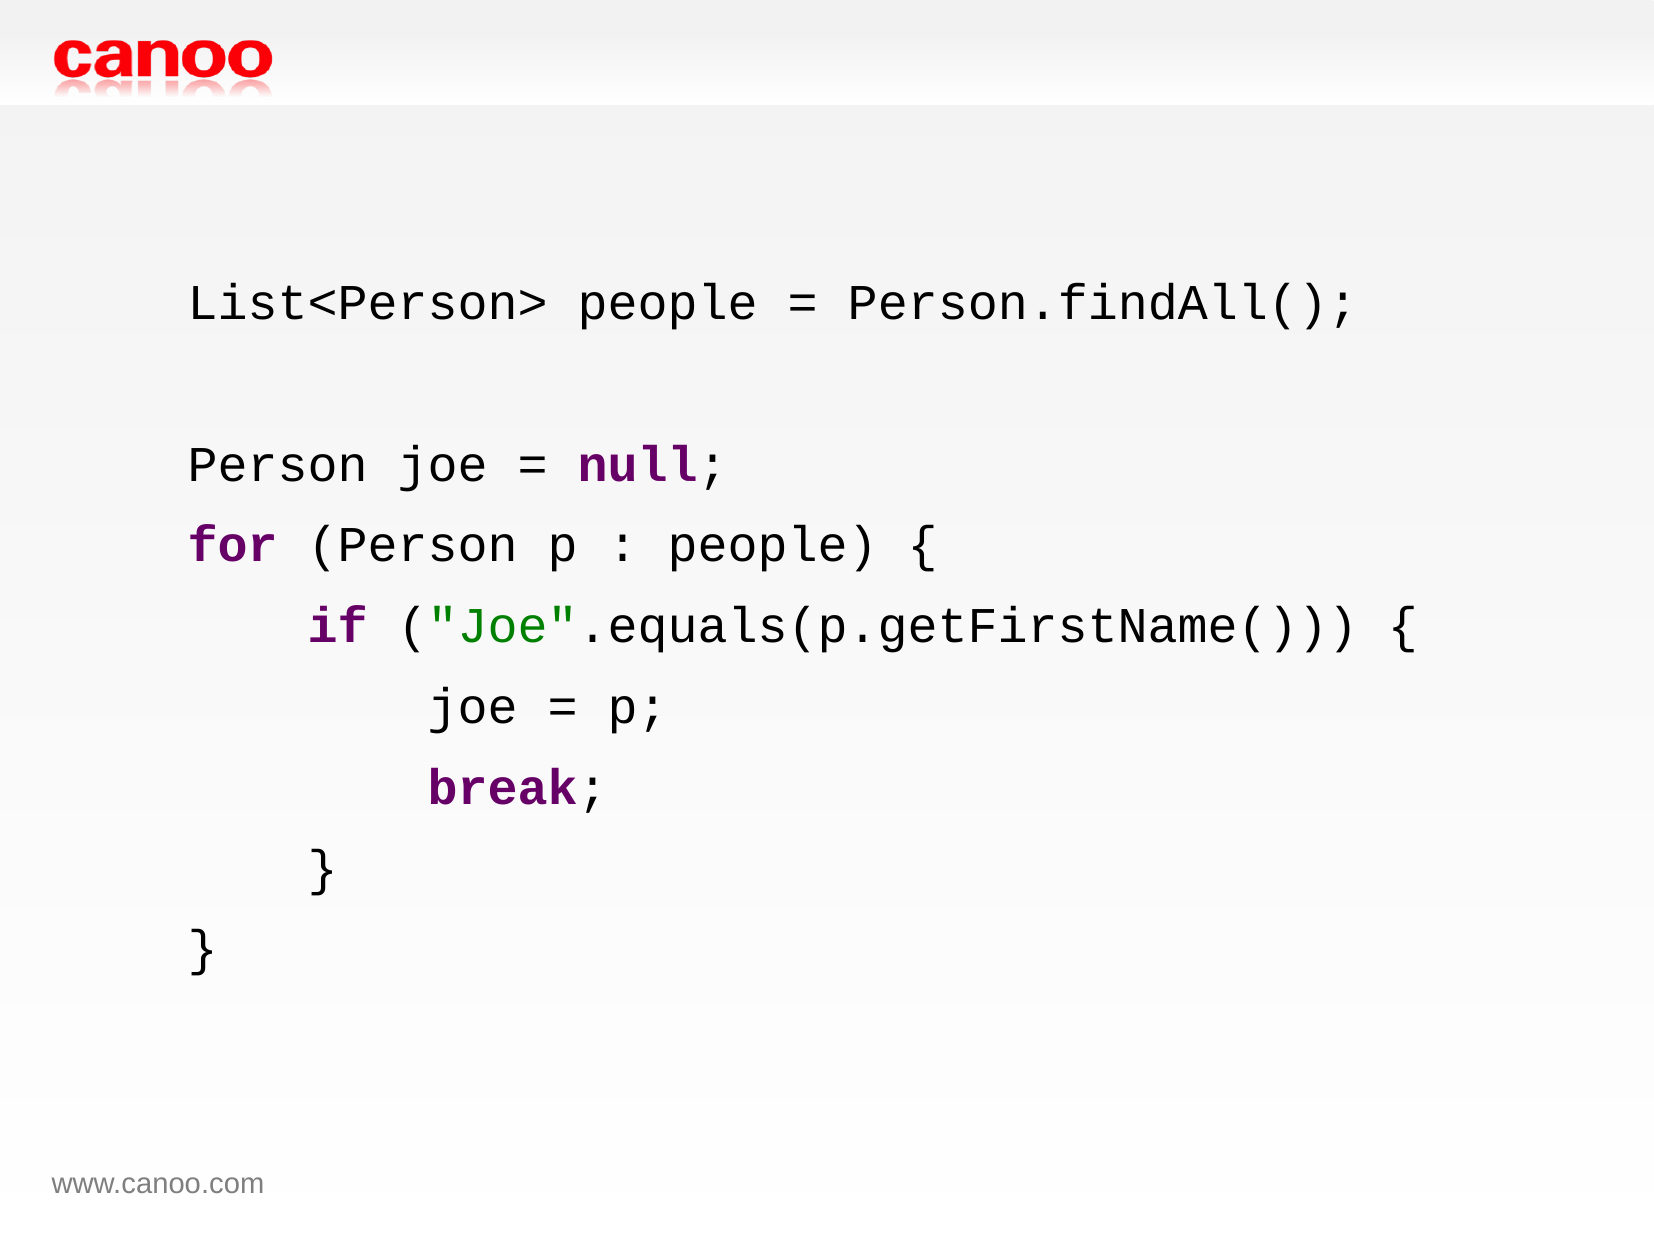

List<Person> people = Person.findAll();
Person joe = null;
for (Person p : people) {
 if ("Joe".equals(p.getFirstName())) {
 joe = p;
 break;
 }
}